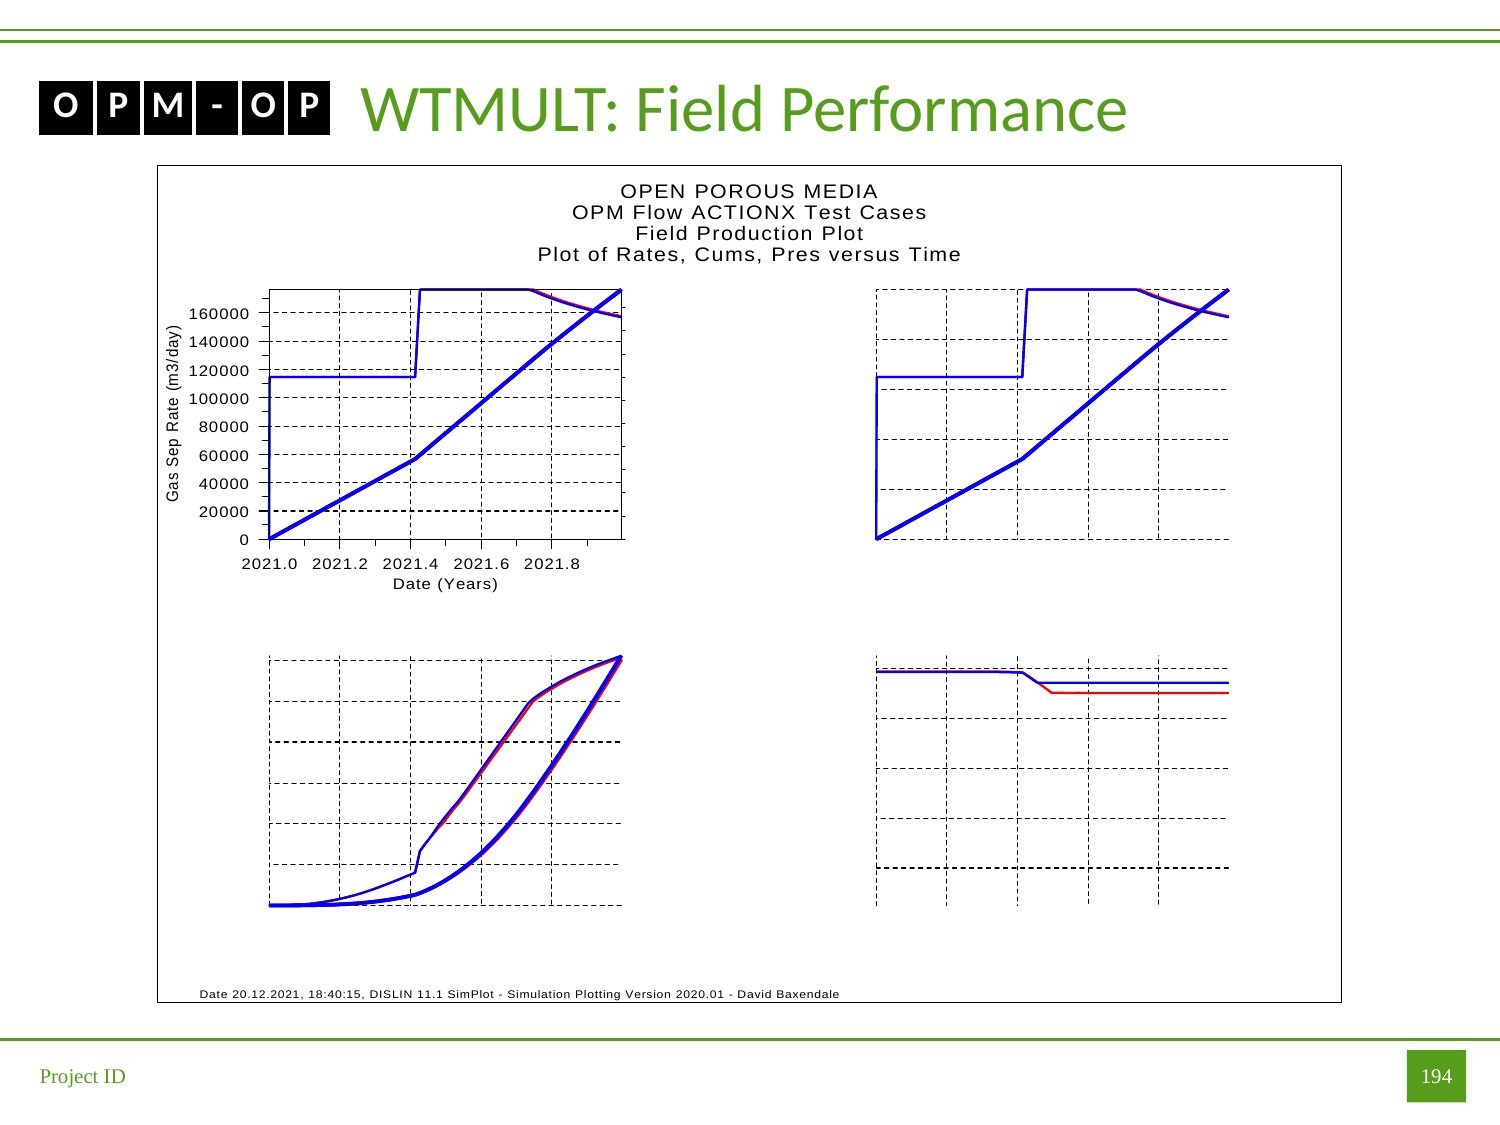

# WTMULT: Field Performance
Project ID
194